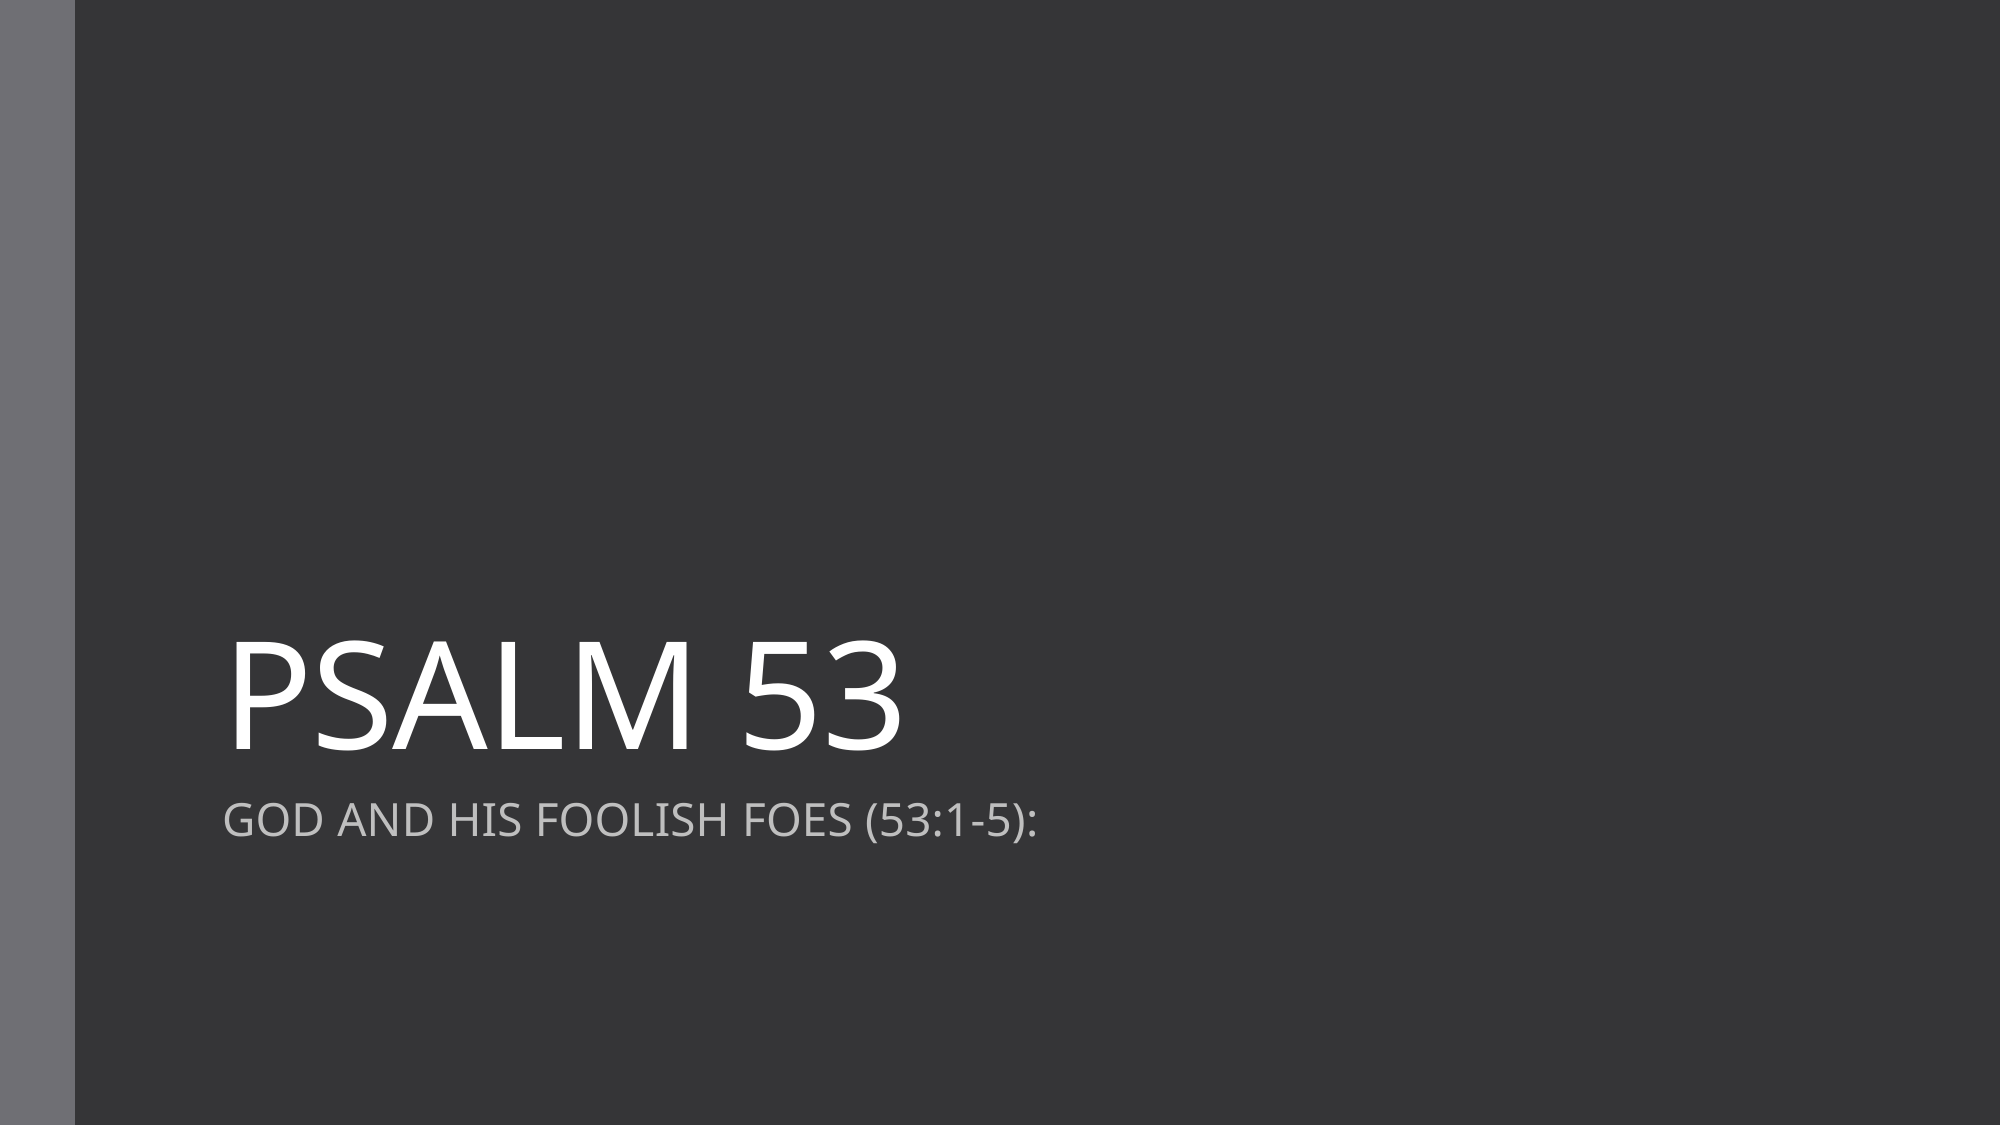

# PSALM 53
GOD AND HIS FOOLISH FOES (53:1-5):